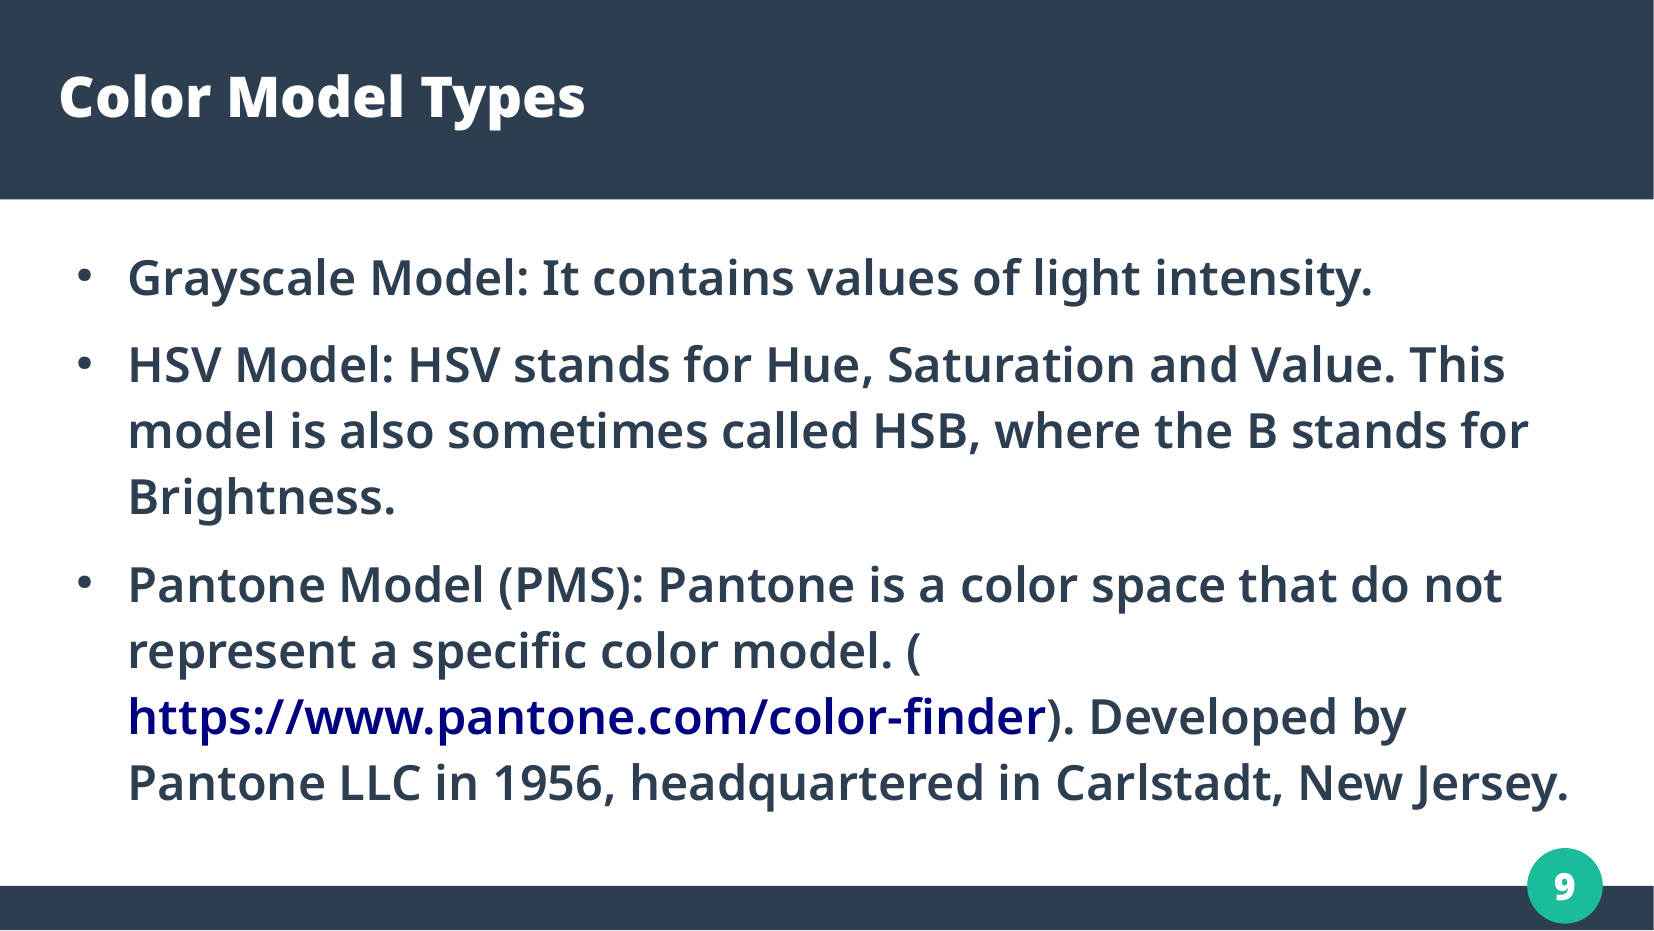

# Color Model Types
Grayscale Model: It contains values of light intensity.
HSV Model: HSV stands for Hue, Saturation and Value. This model is also sometimes called HSB, where the B stands for Brightness.
Pantone Model (PMS): Pantone is a color space that do not represent a specific color model. (https://www.pantone.com/color-finder). Developed by Pantone LLC in 1956, headquartered in Carlstadt, New Jersey.